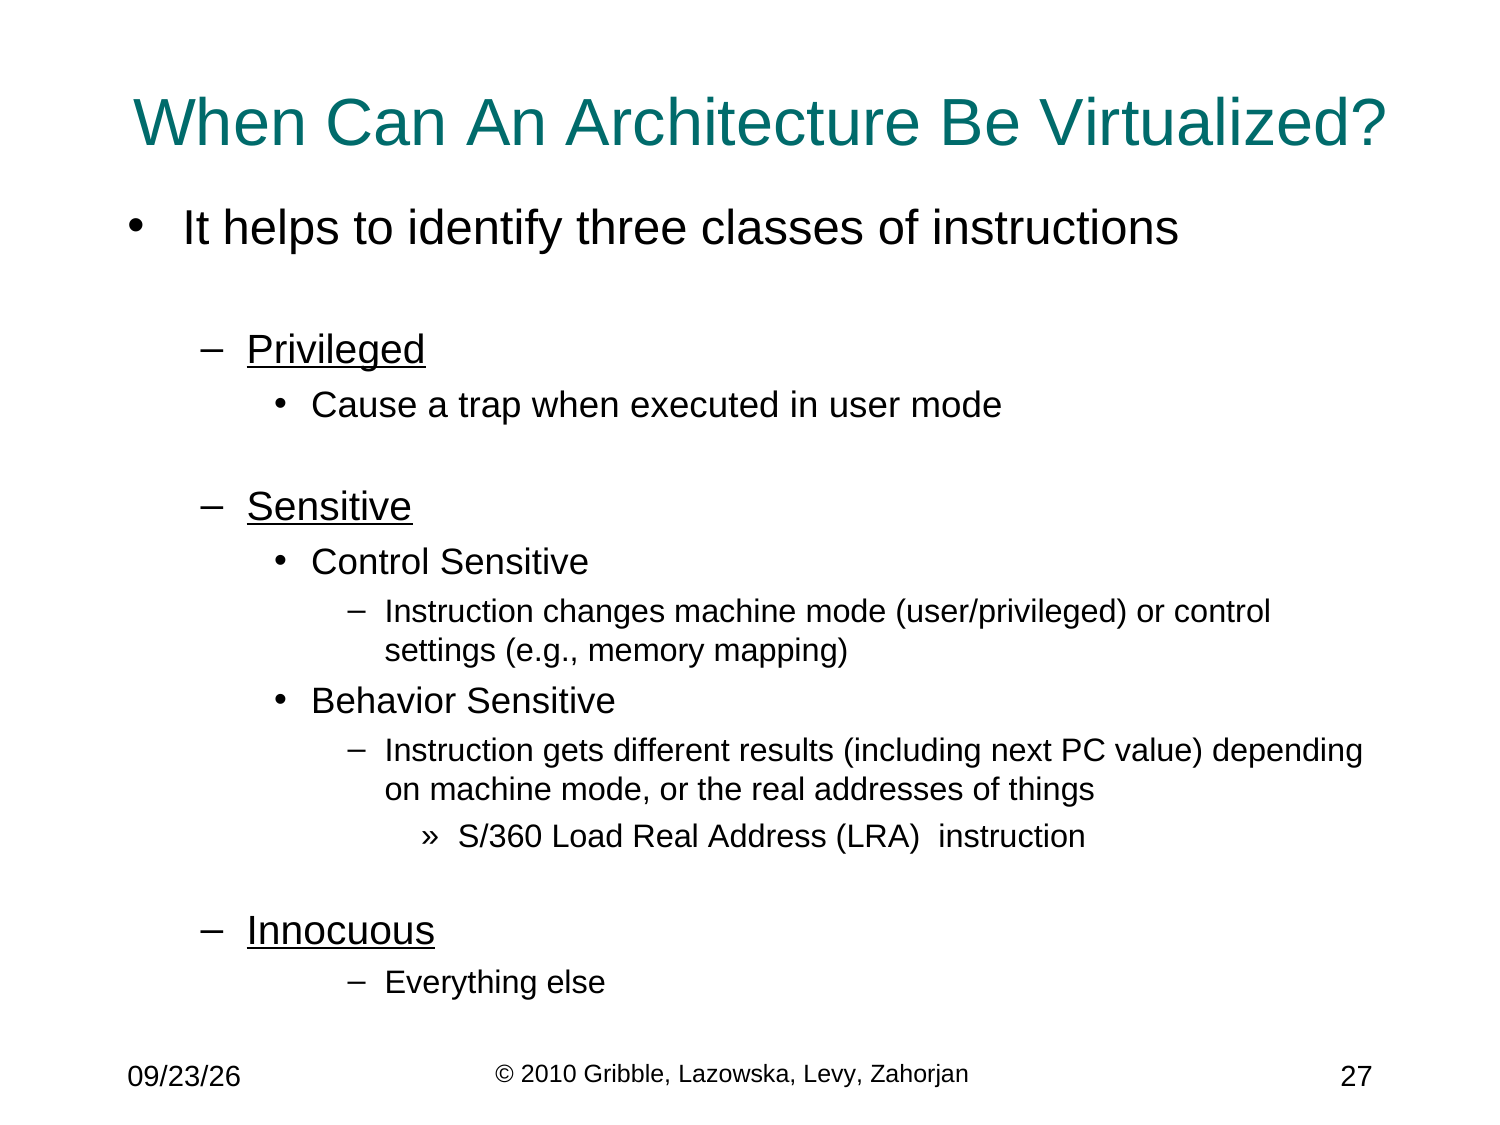

# When Can An Architecture Be Virtualized?
It helps to identify three classes of instructions
Privileged
Cause a trap when executed in user mode
Sensitive
Control Sensitive
Instruction changes machine mode (user/privileged) or control settings (e.g., memory mapping)
Behavior Sensitive
Instruction gets different results (including next PC value) depending on machine mode, or the real addresses of things
S/360 Load Real Address (LRA) instruction
Innocuous
Everything else
27